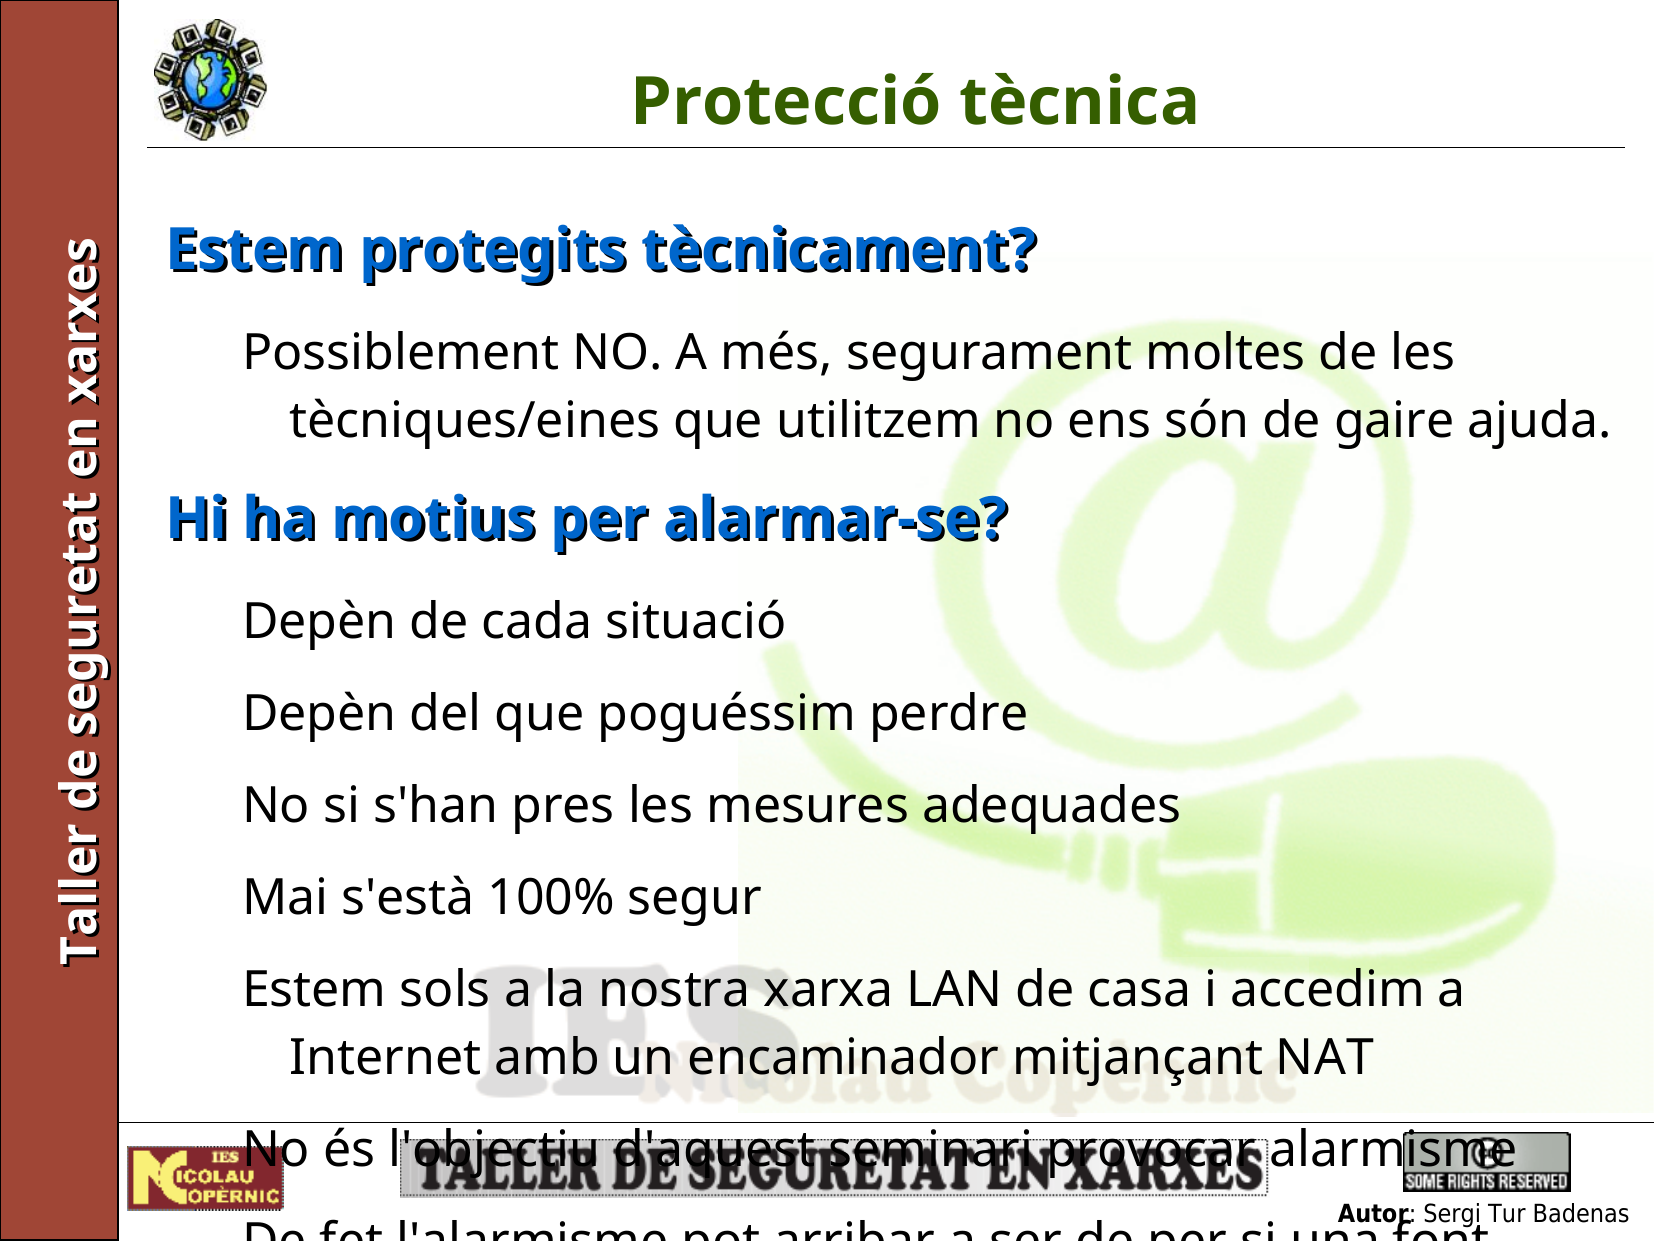

# Protecció tècnica
Estem protegits tècnicament?
Possiblement NO. A més, segurament moltes de les tècniques/eines que utilitzem no ens són de gaire ajuda.
Hi ha motius per alarmar-se?
Depèn de cada situació
Depèn del que poguéssim perdre
No si s'han pres les mesures adequades
Mai s'està 100% segur
Estem sols a la nostra xarxa LAN de casa i accedim a Internet amb un encaminador mitjançant NAT
No és l'objectiu d'aquest seminari provocar alarmisme
De fet l'alarmisme pot arribar a ser de per si una font d'inseguretats